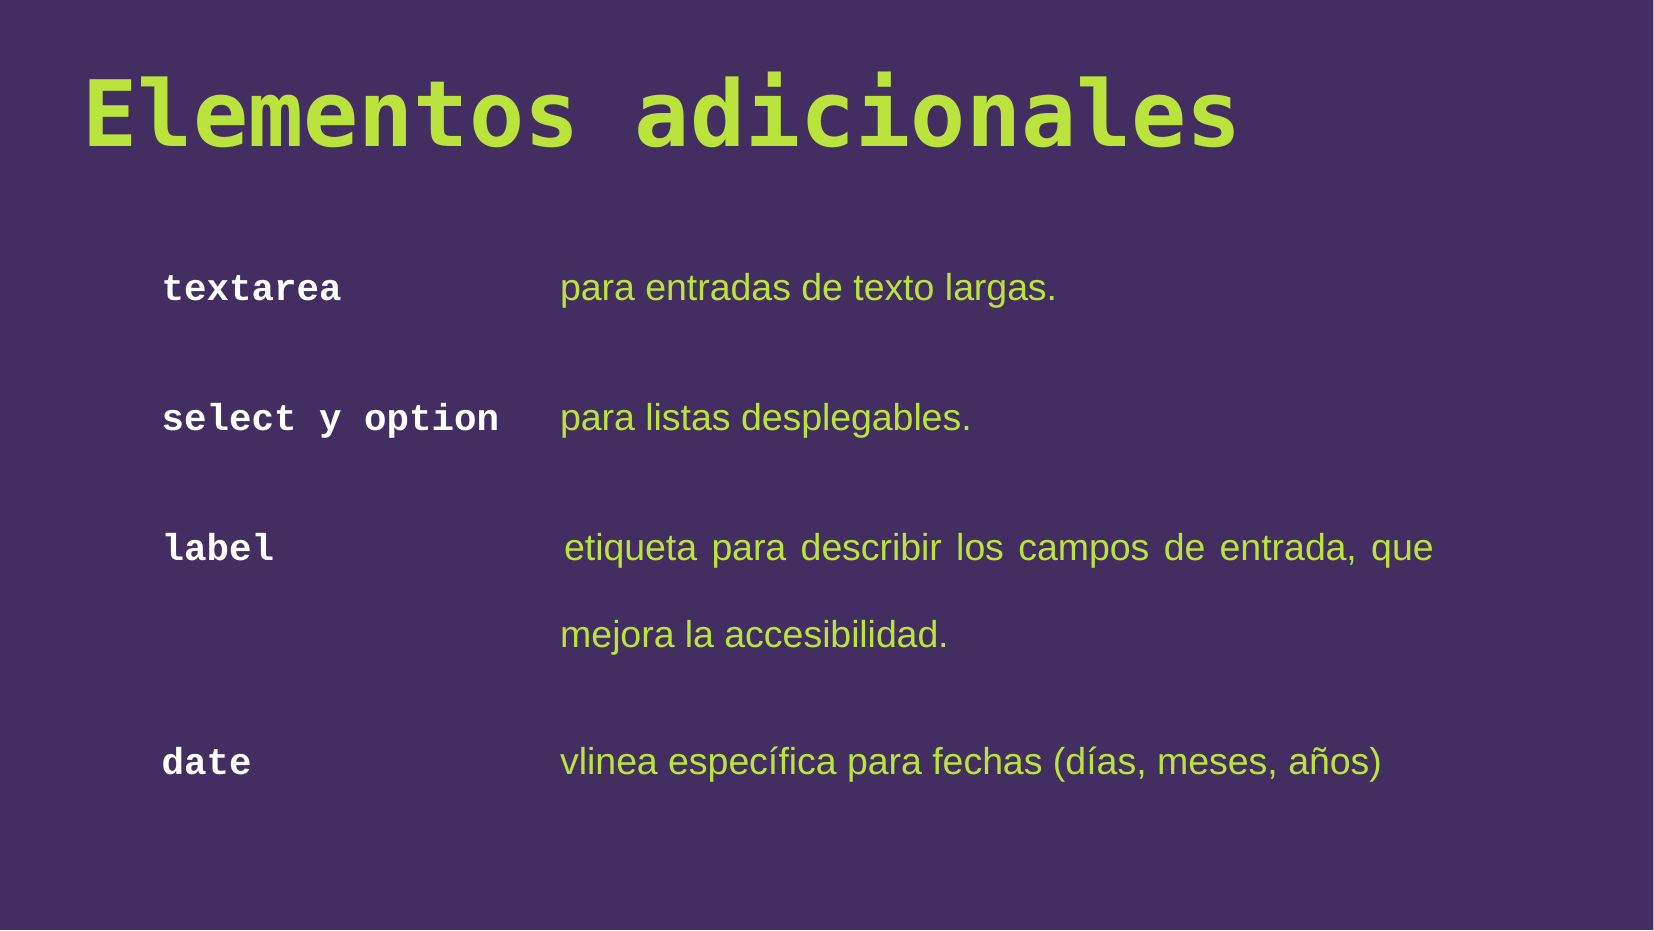

# Elementos adicionales
textarea 			para entradas de texto largas.
select y option	para listas desplegables.
label 				etiqueta para describir los campos de entrada, que
 					mejora la accesibilidad.
date 				vlinea específica para fechas (días, meses, años)